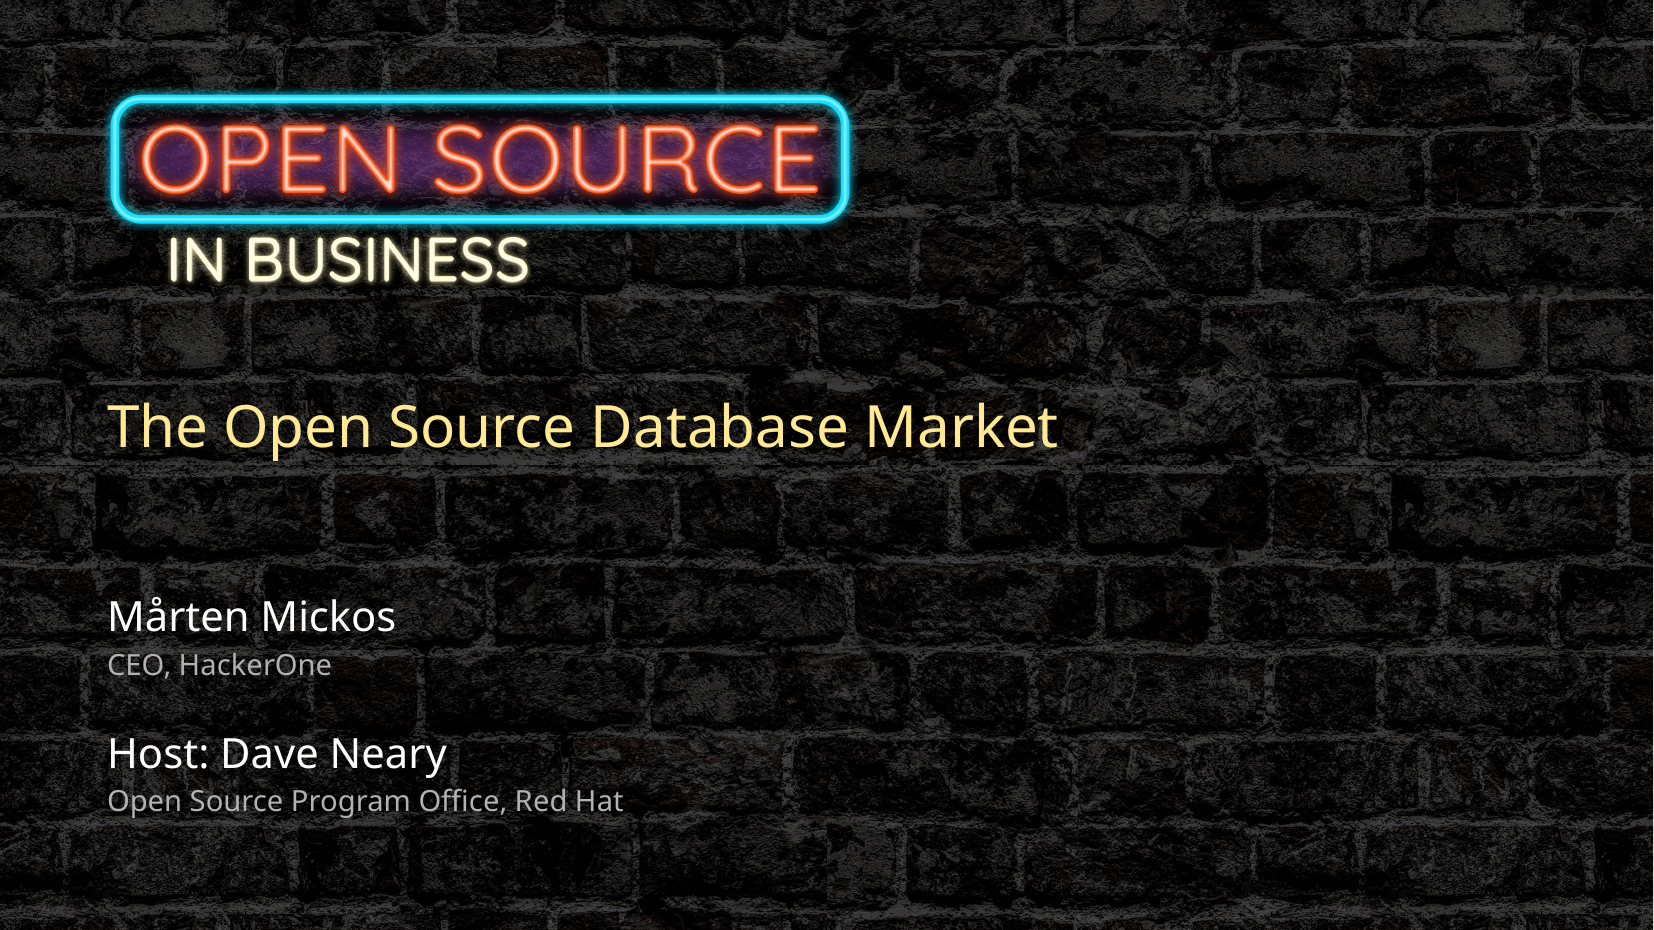

# The Open Source Database Market
Mårten Mickos
CEO, HackerOne
Host: Dave Neary
Open Source Program Office, Red Hat